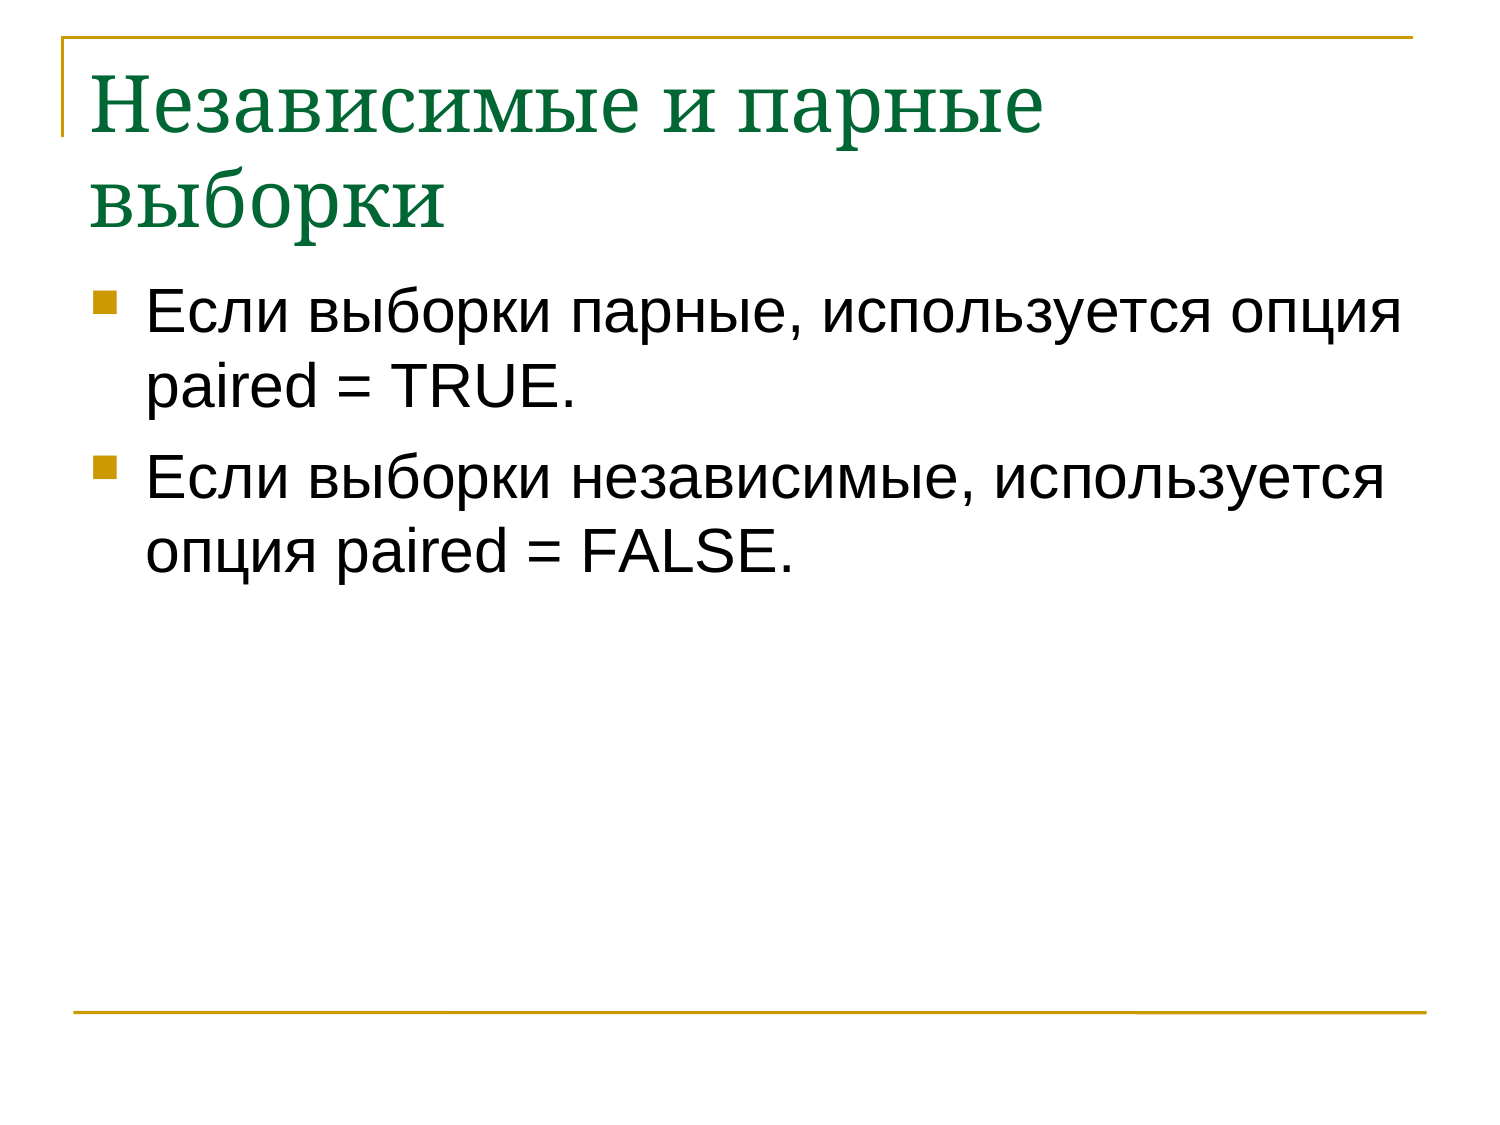

# Независимые и парные выборки
Если выборки парные, используется опция paired = TRUE.
Если выборки независимые, используется опция paired = FALSE.